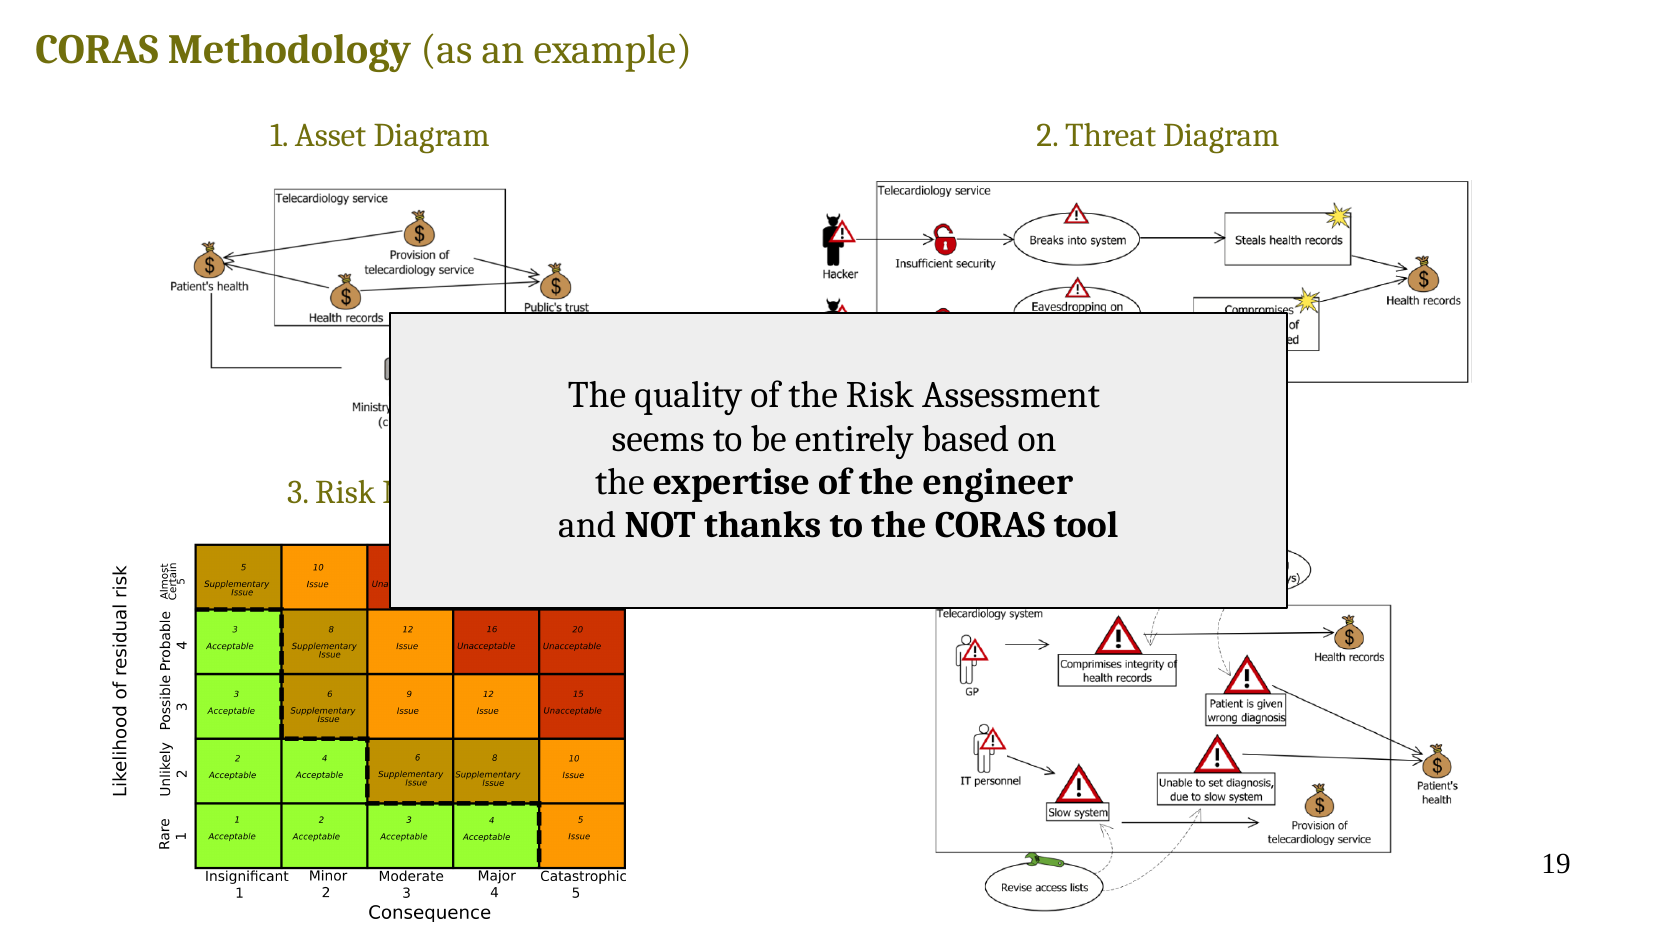

CORAS Methodology (as an example)
1. Asset Diagram
2. Threat Diagram
The quality of the Risk Assessment
seems to be entirely based on
the expertise of the engineer
and NOT thanks to the CORAS tool
3. Risk Matrix
4. Treatments
19